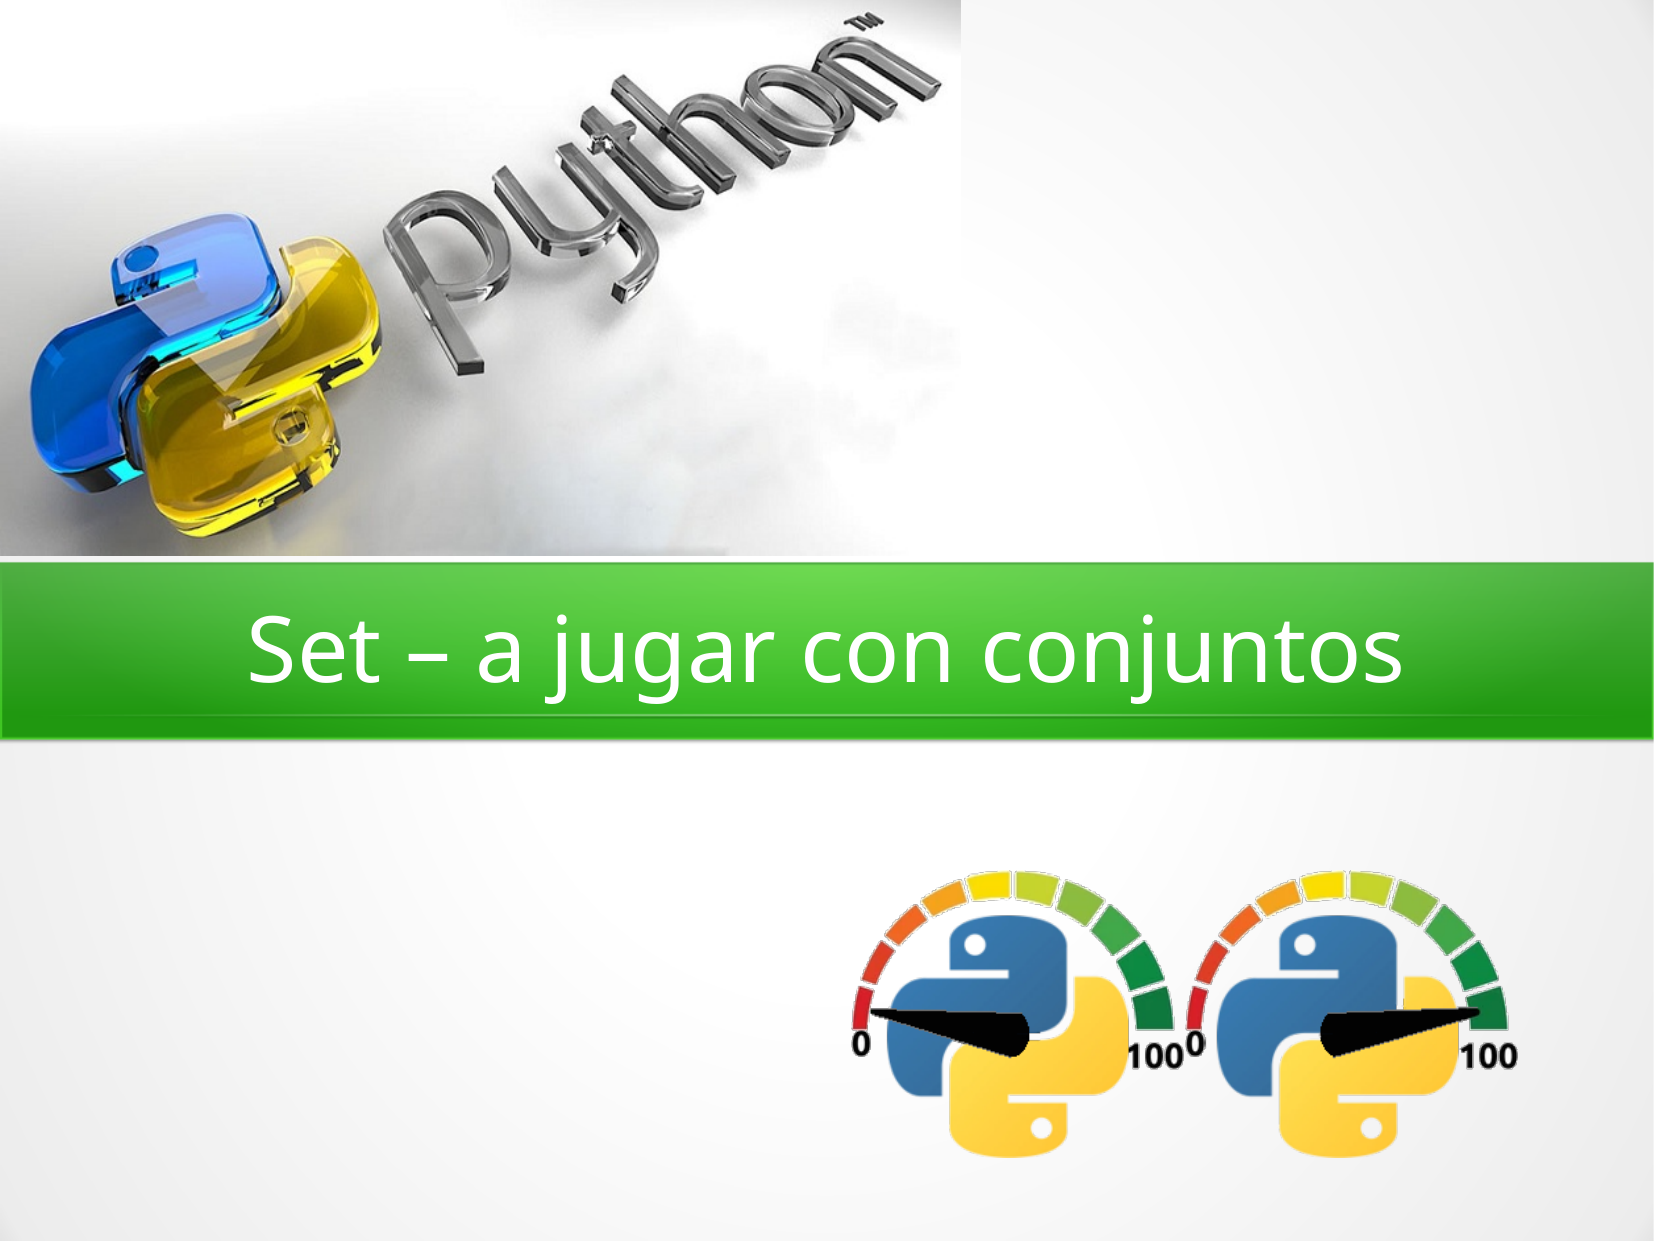

# Set – a jugar con conjuntos